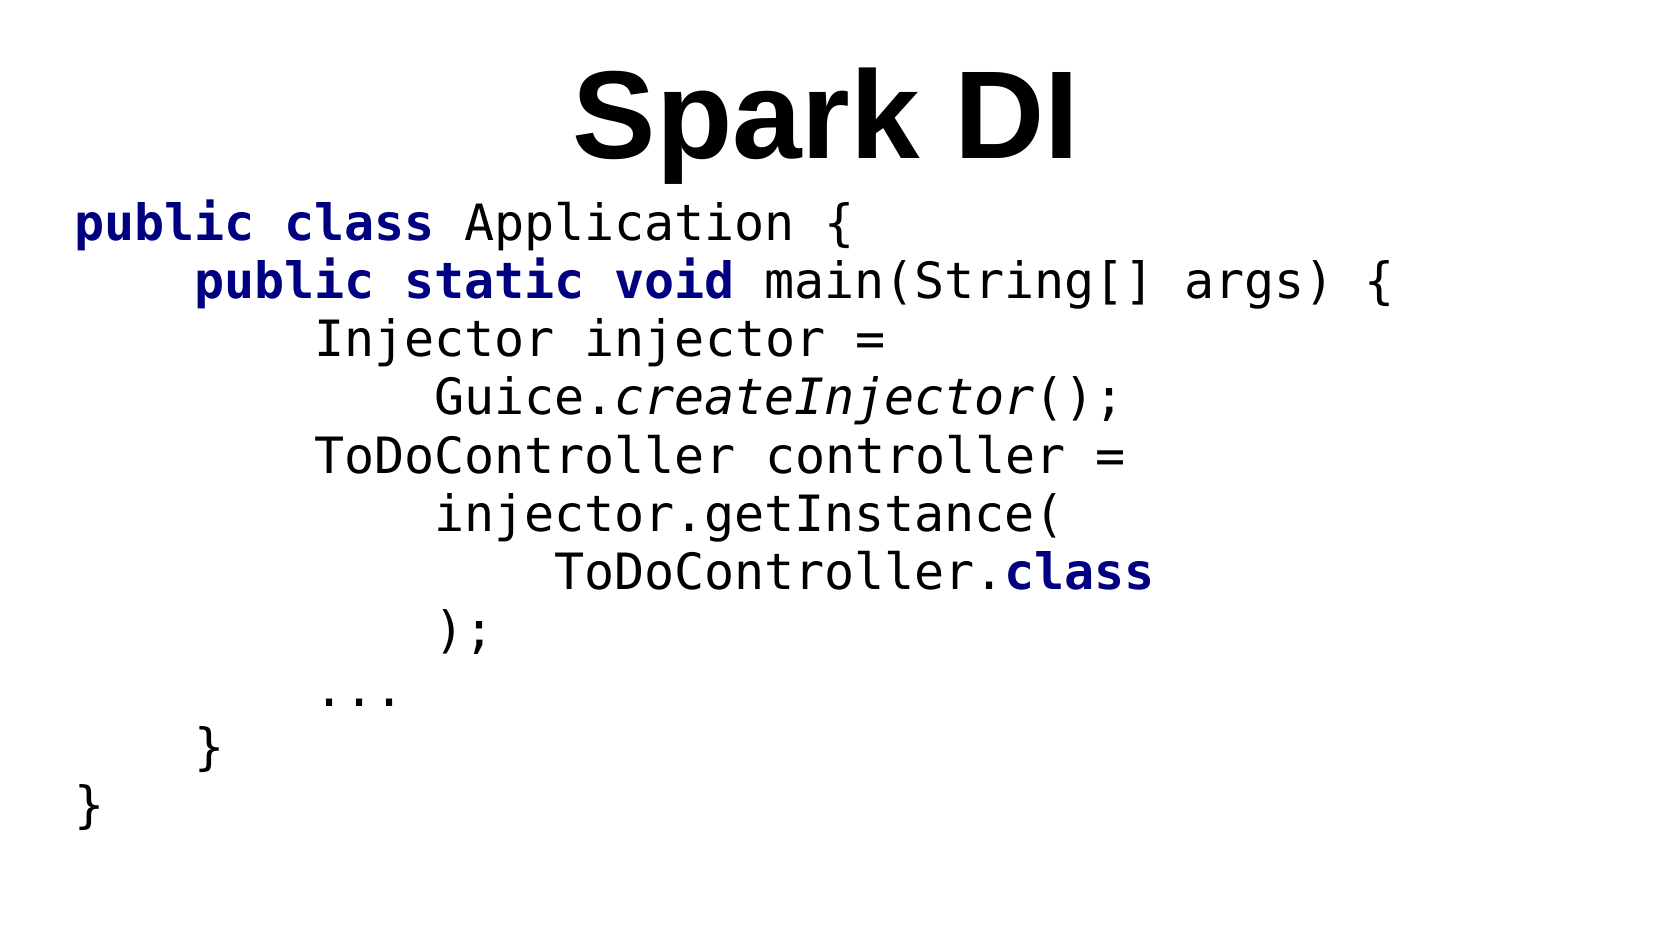

# Spark DI
public class Application {
 public static void main(String[] args) {
 Injector injector =
 Guice.createInjector();
 ToDoController controller =
 injector.getInstance(
 ToDoController.class
 );
 ...
 }
}